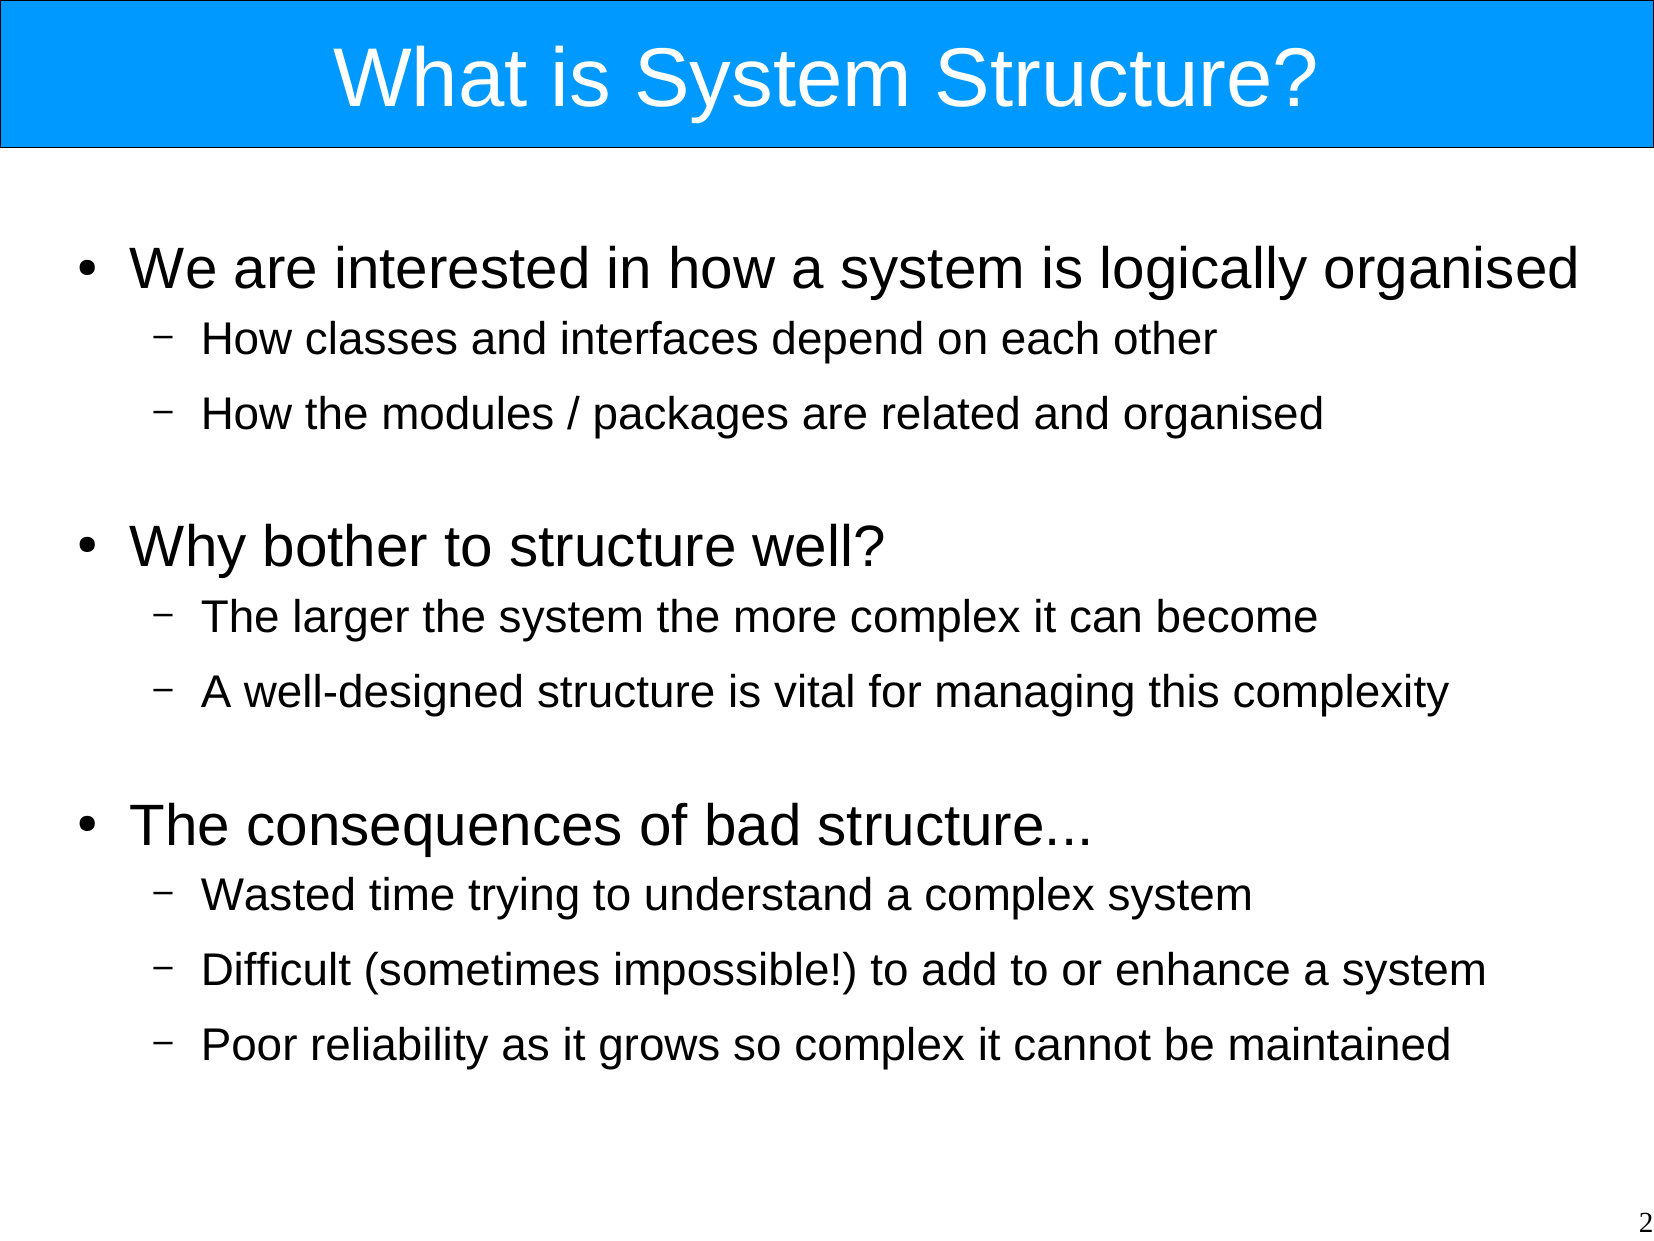

# What is System Structure?
We are interested in how a system is logically organised
How classes and interfaces depend on each other
How the modules / packages are related and organised
Why bother to structure well?
The larger the system the more complex it can become
A well-designed structure is vital for managing this complexity
The consequences of bad structure...
Wasted time trying to understand a complex system
Difficult (sometimes impossible!) to add to or enhance a system
Poor reliability as it grows so complex it cannot be maintained
2